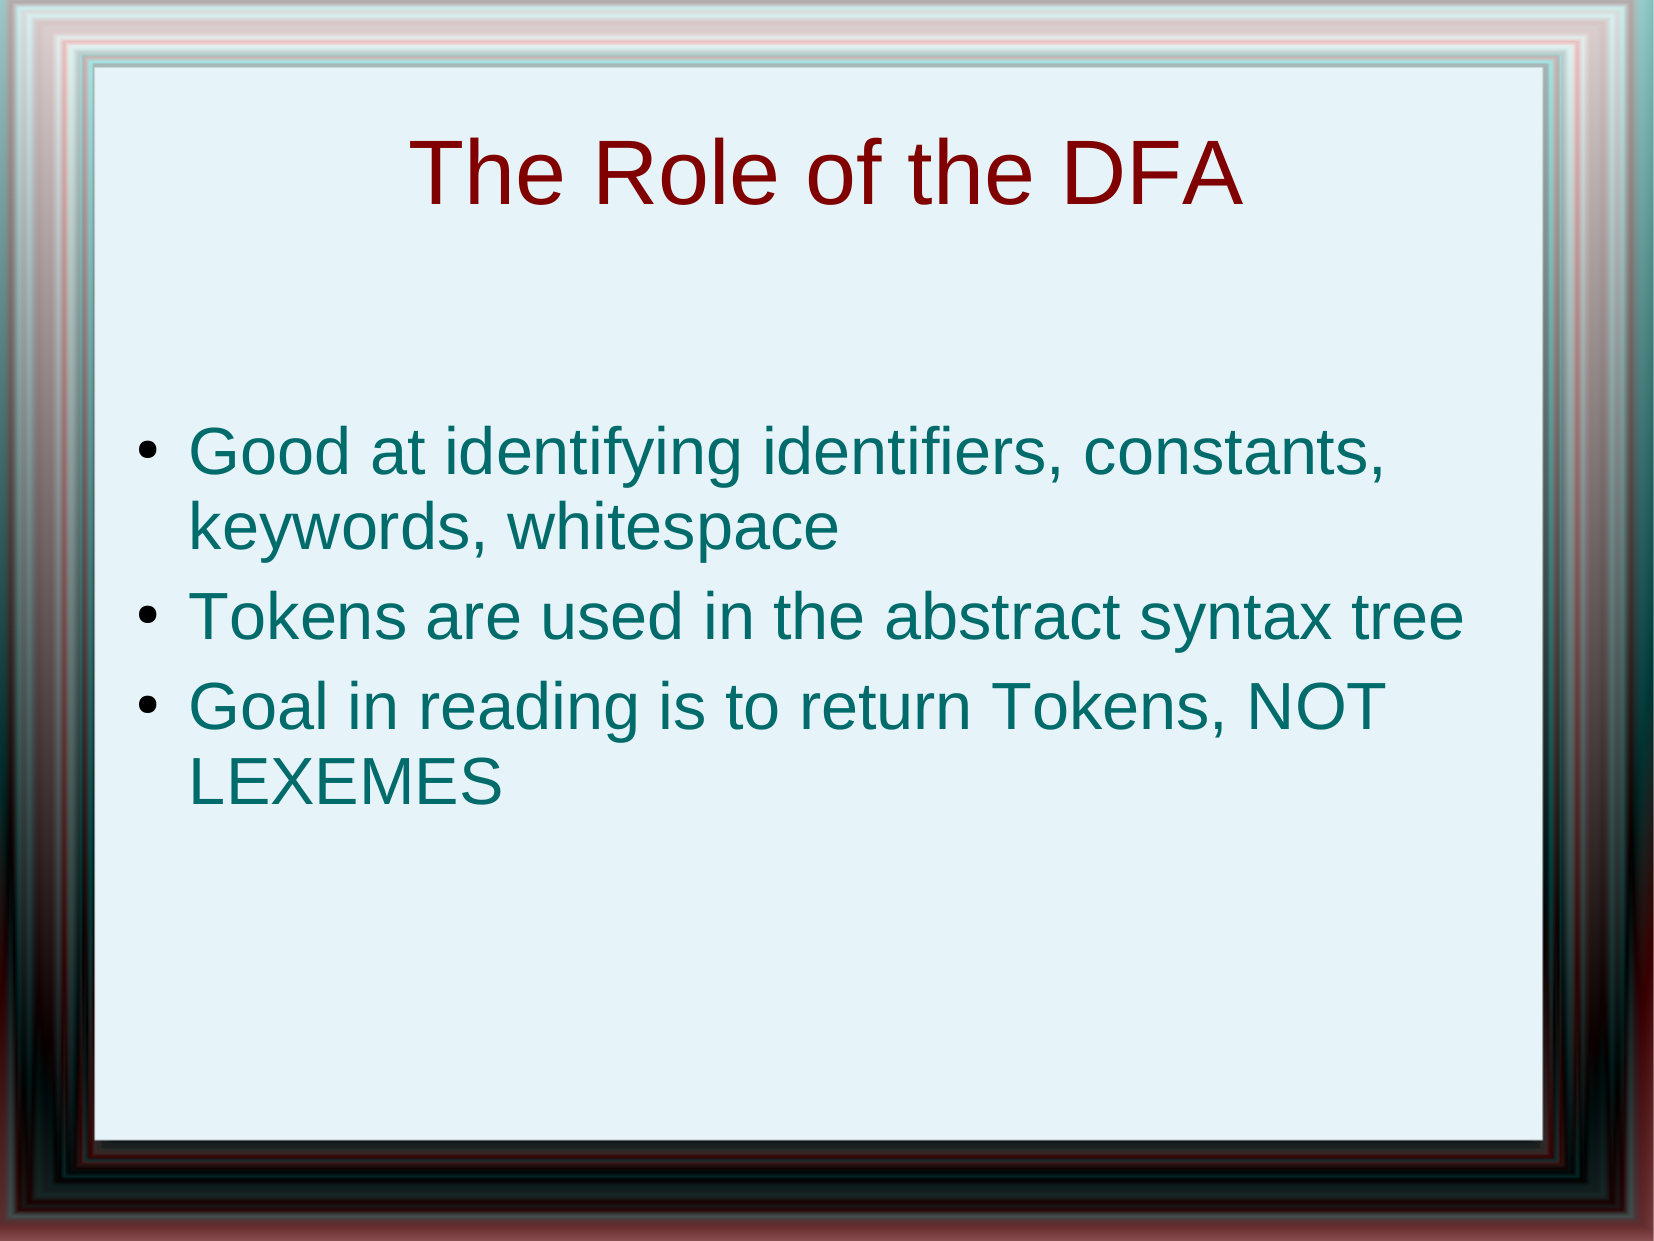

# The Role of the DFA
Good at identifying identifiers, constants, keywords, whitespace
Tokens are used in the abstract syntax tree
Goal in reading is to return Tokens, NOT LEXEMES